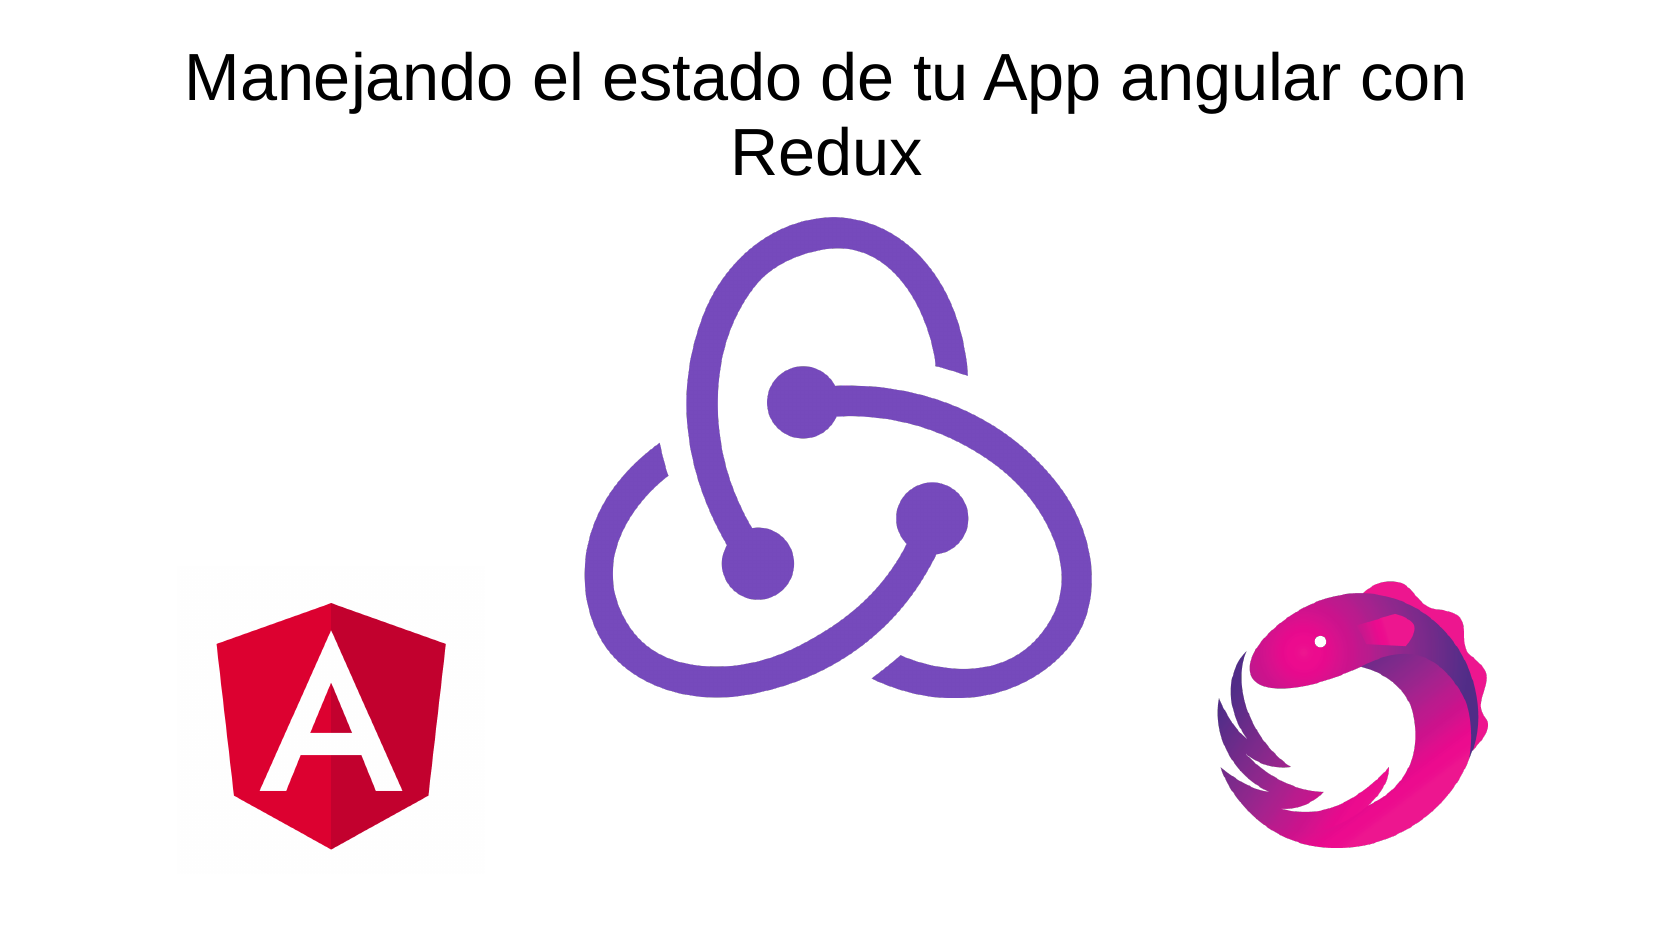

# Manejando el estado de tu App angular con Redux